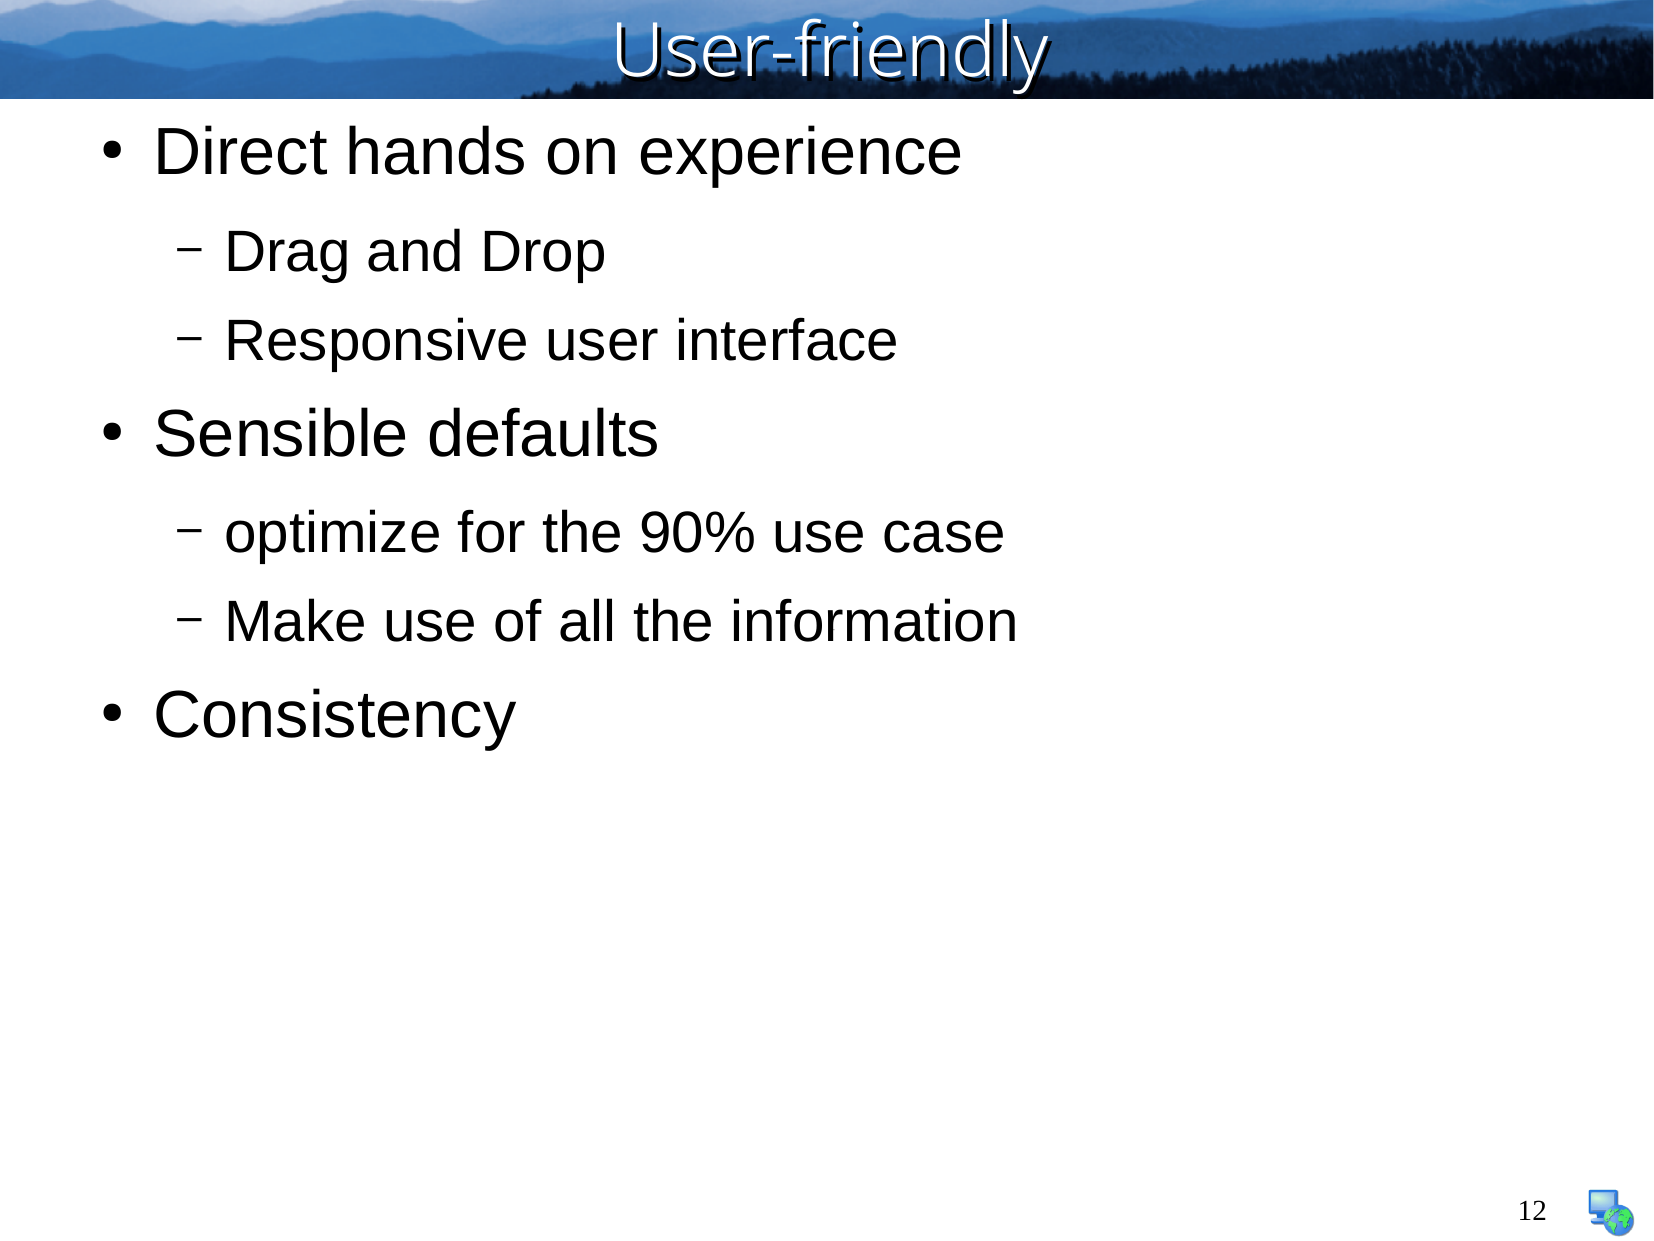

# User-friendly
Direct hands on experience
Drag and Drop
Responsive user interface
Sensible defaults
optimize for the 90% use case
Make use of all the information
Consistency
12